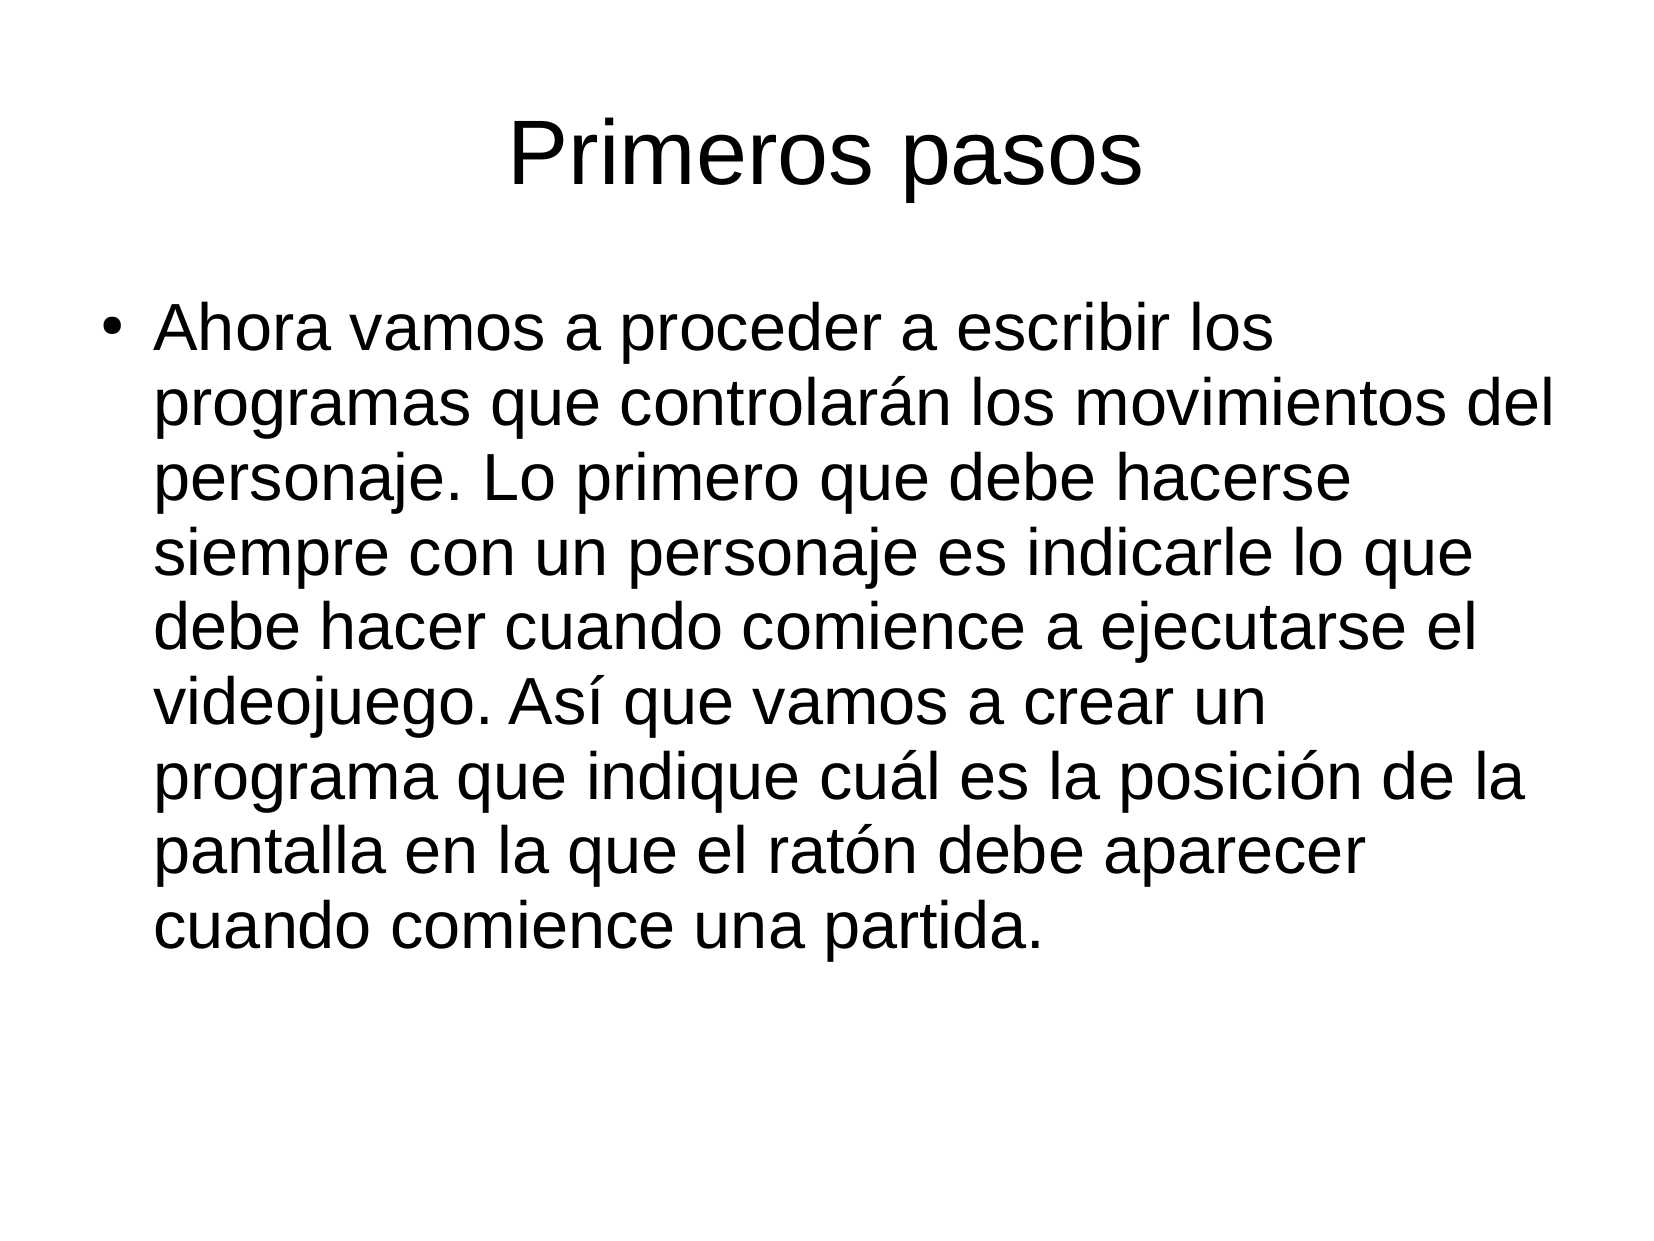

# Primeros pasos
Ahora vamos a proceder a escribir los programas que controlarán los movimientos del personaje. Lo primero que debe hacerse siempre con un personaje es indicarle lo que debe hacer cuando comience a ejecutarse el videojuego. Así que vamos a crear un programa que indique cuál es la posición de la pantalla en la que el ratón debe aparecer cuando comience una partida.